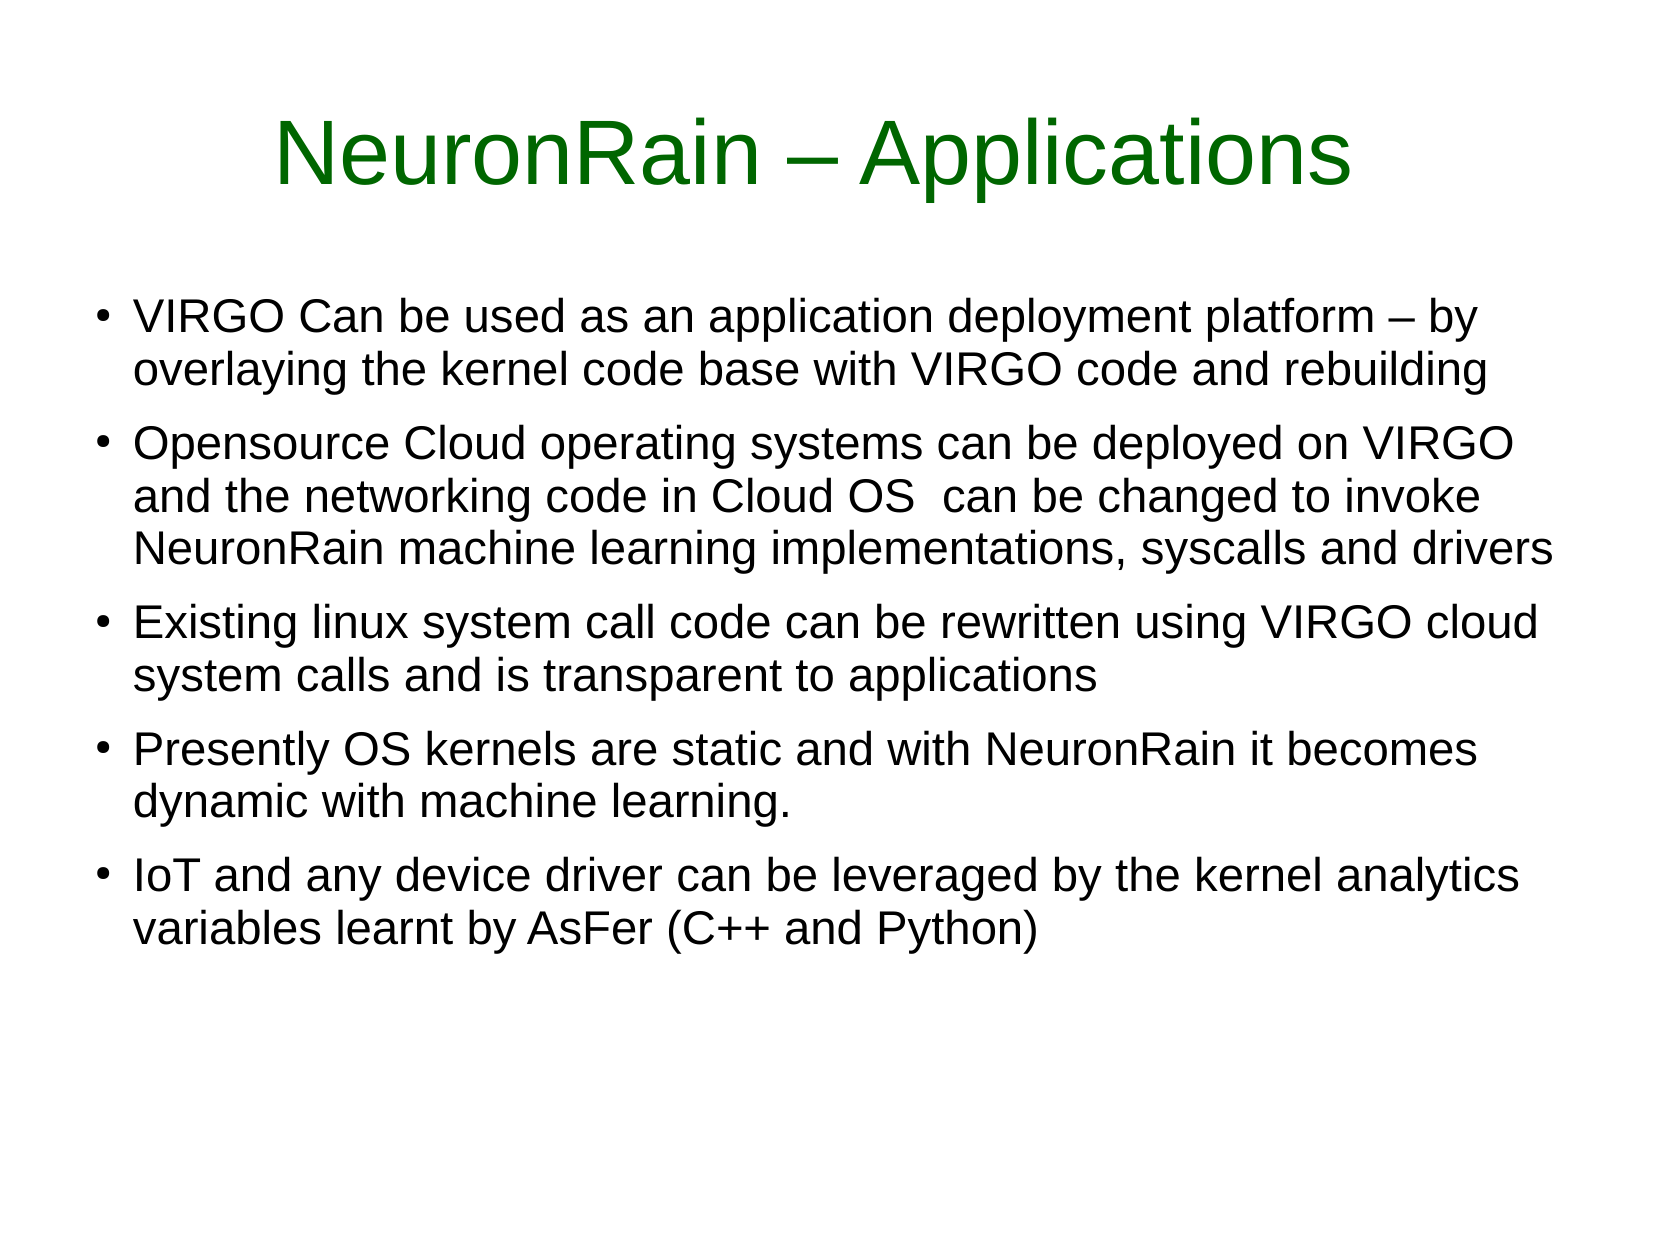

# NeuronRain – Applications
VIRGO Can be used as an application deployment platform – by overlaying the kernel code base with VIRGO code and rebuilding
Opensource Cloud operating systems can be deployed on VIRGO and the networking code in Cloud OS can be changed to invoke NeuronRain machine learning implementations, syscalls and drivers
Existing linux system call code can be rewritten using VIRGO cloud system calls and is transparent to applications
Presently OS kernels are static and with NeuronRain it becomes dynamic with machine learning.
IoT and any device driver can be leveraged by the kernel analytics variables learnt by AsFer (C++ and Python)